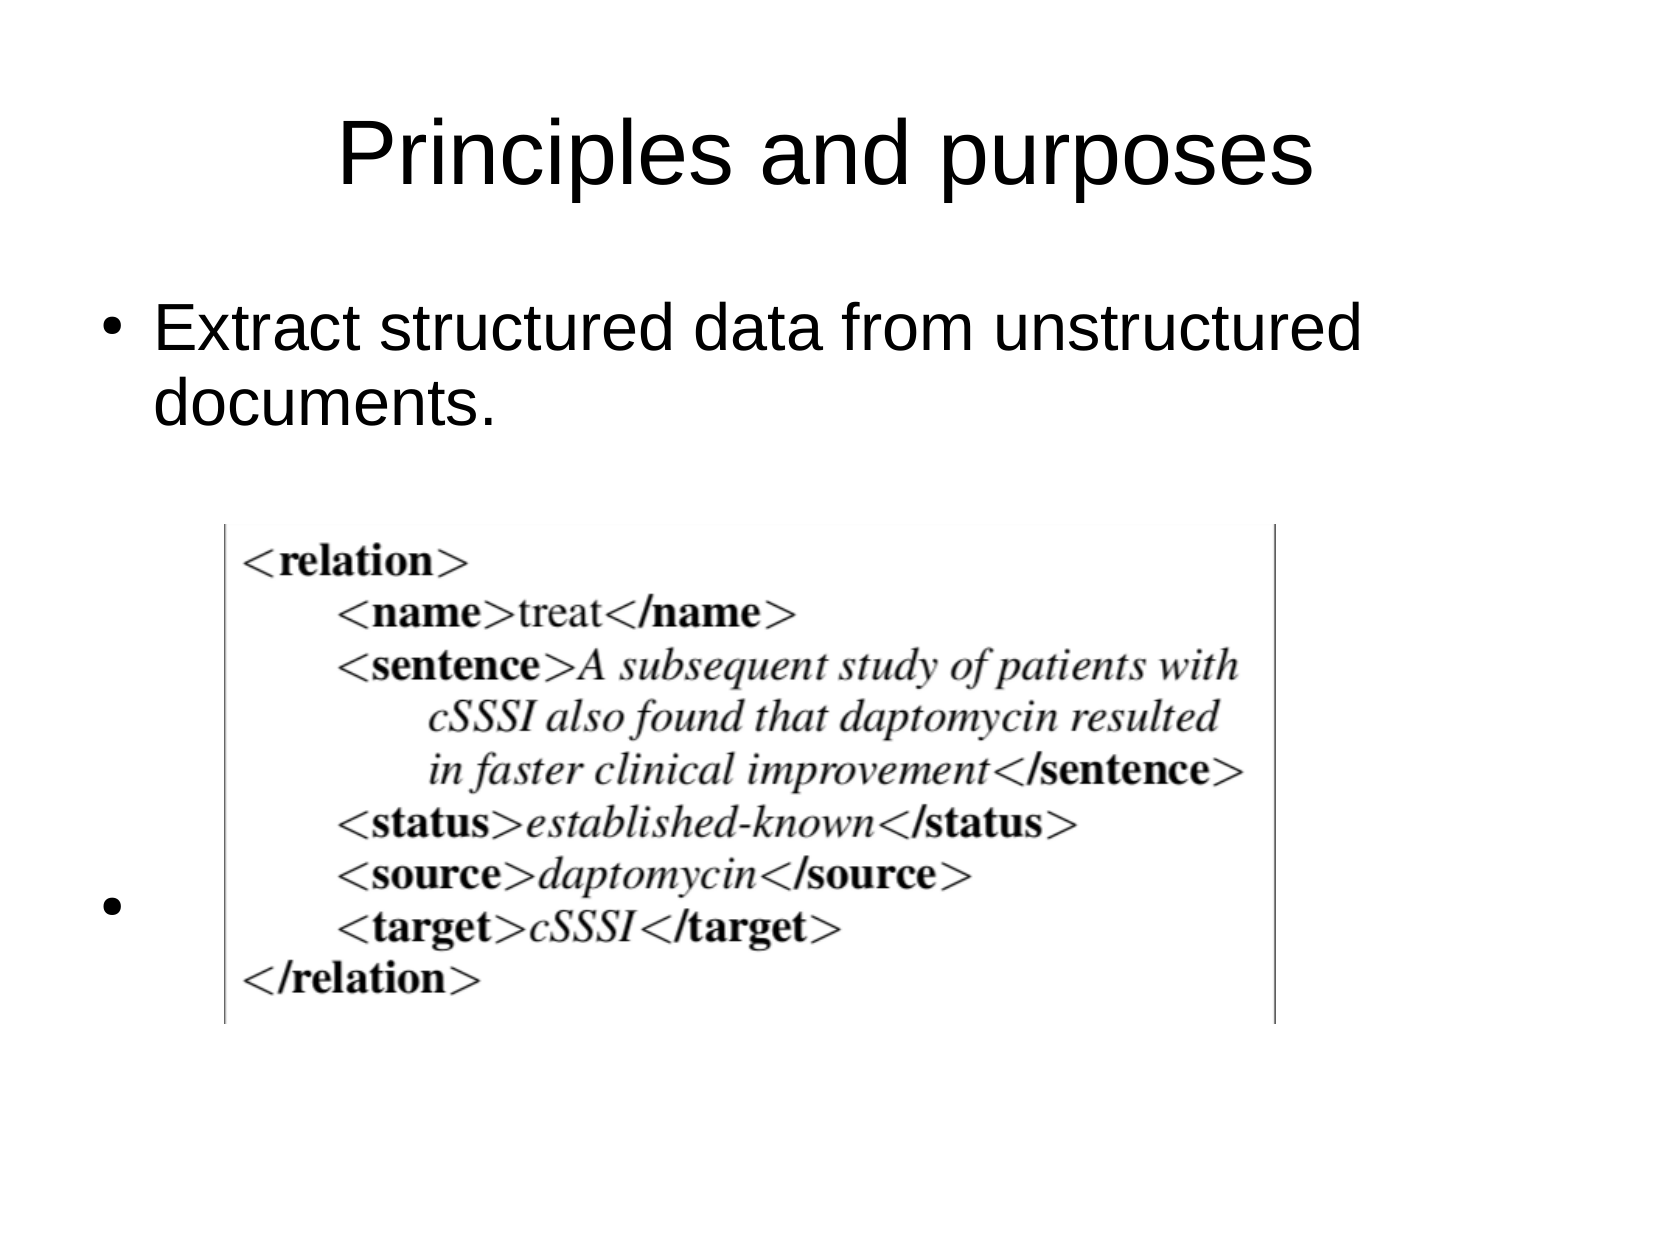

# Principles and purposes
Extract structured data from unstructured documents.